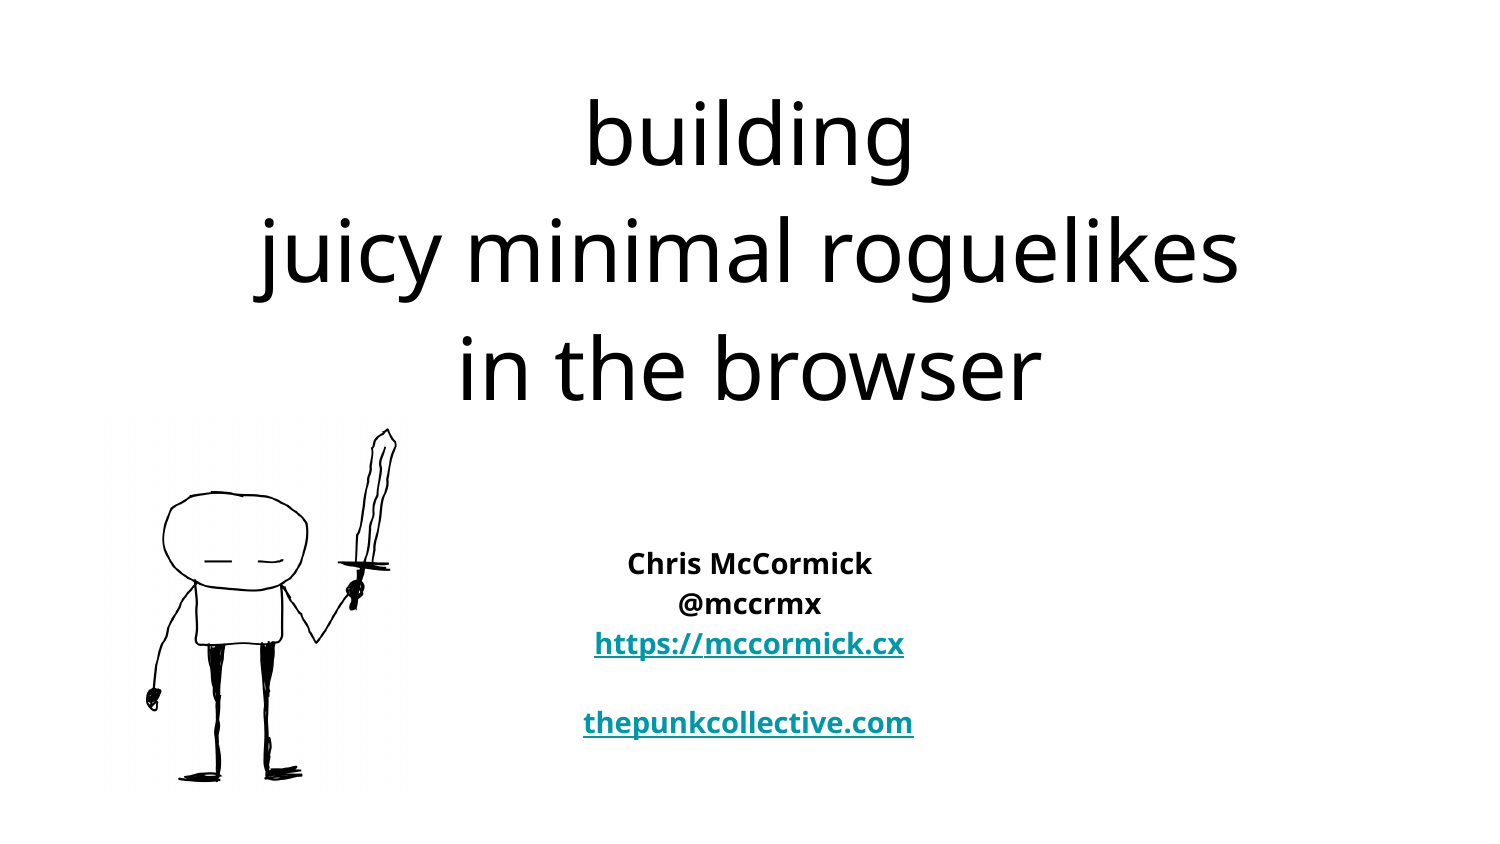

# building juicy minimal roguelikes in the browser Chris McCormick @mccrmx https://mccormick.cx thepunkcollective.com